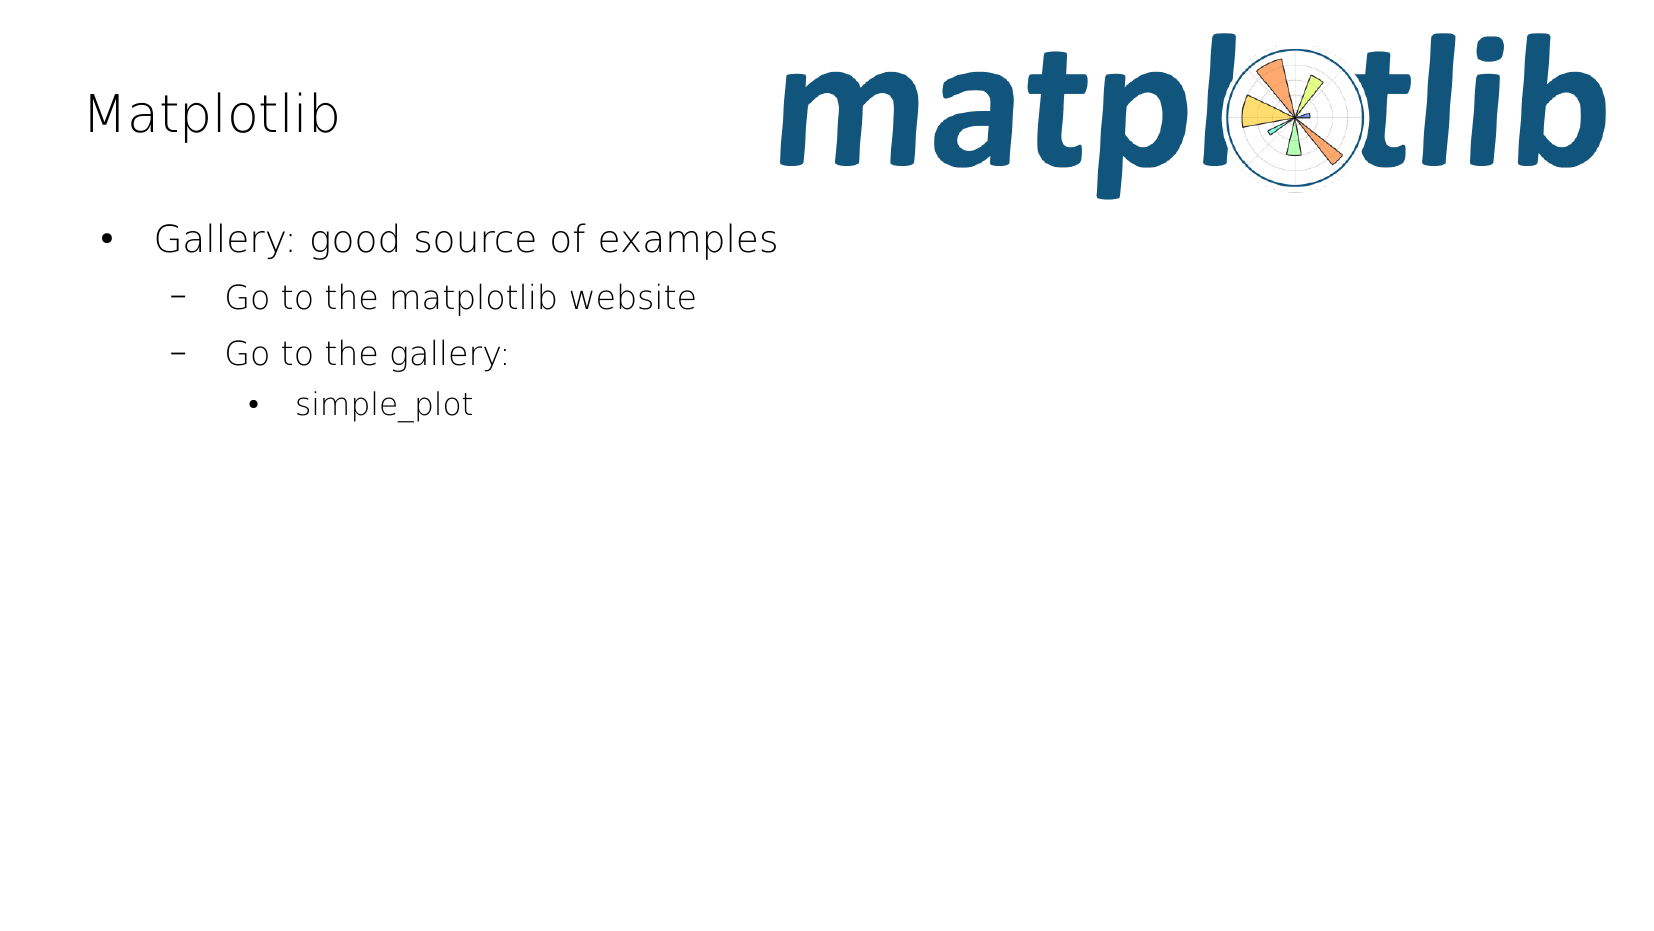

# Matplotlib
Gallery: good source of examples
Go to the matplotlib website
Go to the gallery:
simple_plot